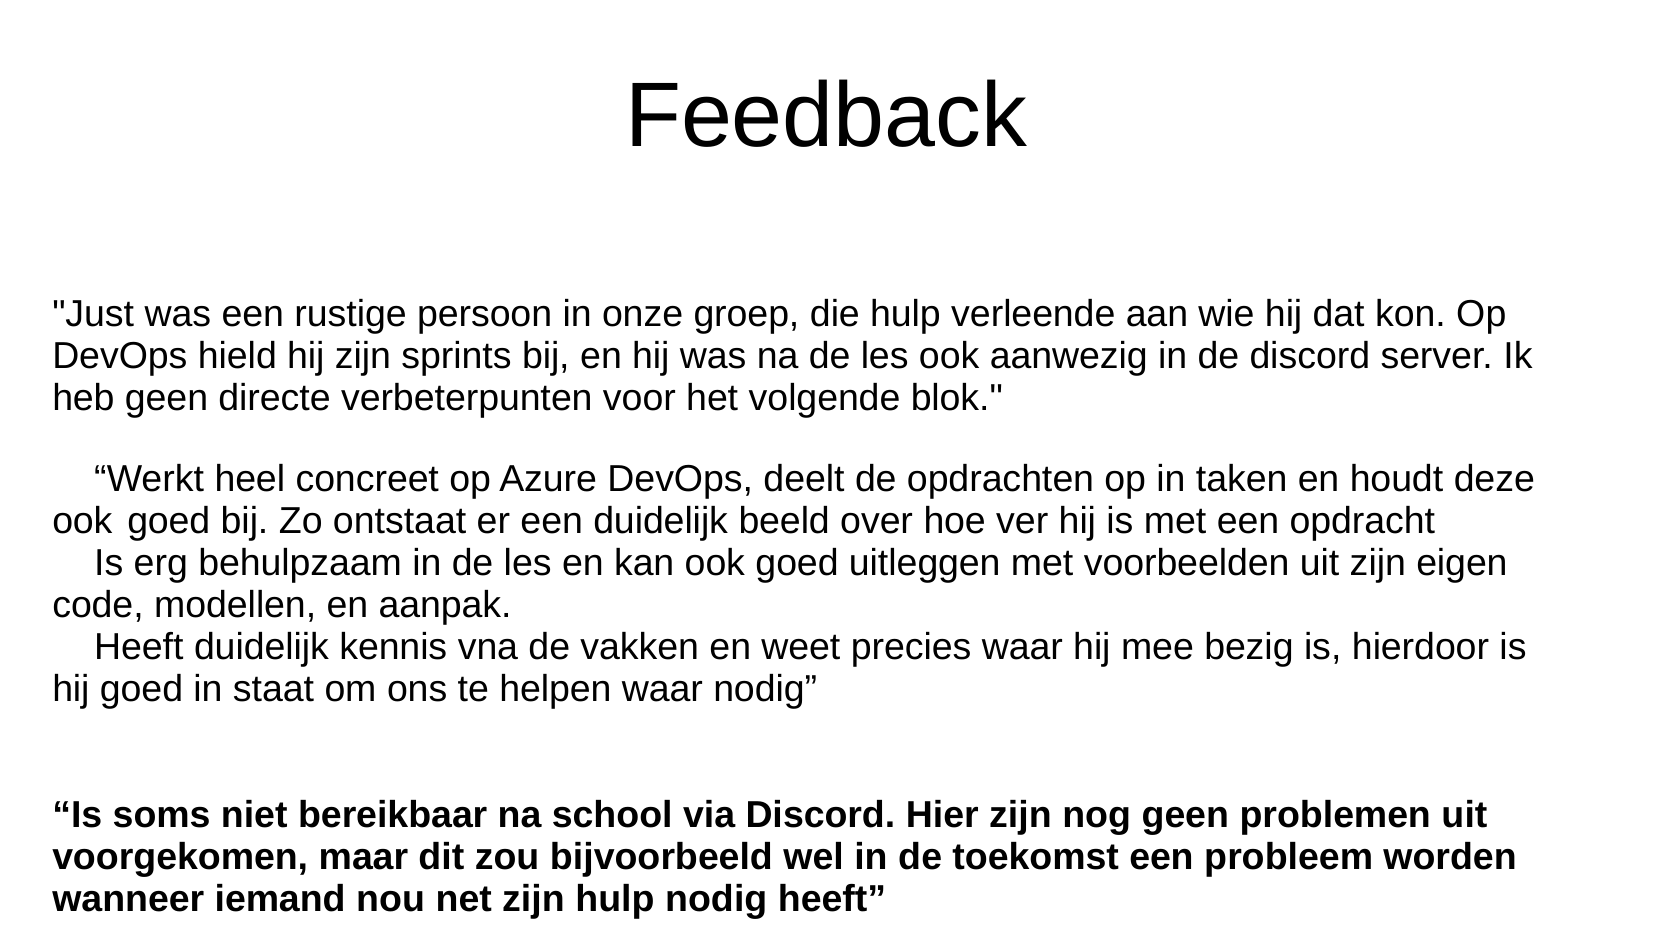

# Feedback
"Just was een rustige persoon in onze groep, die hulp verleende aan wie hij dat kon. Op DevOps hield hij zijn sprints bij, en hij was na de les ook aanwezig in de discord server. Ik heb geen directe verbeterpunten voor het volgende blok."
 “Werkt heel concreet op Azure DevOps, deelt de opdrachten op in taken en houdt deze ook 	goed bij. Zo ontstaat er een duidelijk beeld over hoe ver hij is met een opdracht
 Is erg behulpzaam in de les en kan ook goed uitleggen met voorbeelden uit zijn eigen code, modellen, en aanpak.
 Heeft duidelijk kennis vna de vakken en weet precies waar hij mee bezig is, hierdoor is hij goed in staat om ons te helpen waar nodig”
“Is soms niet bereikbaar na school via Discord. Hier zijn nog geen problemen uit voorgekomen, maar dit zou bijvoorbeeld wel in de toekomst een probleem worden wanneer iemand nou net zijn hulp nodig heeft”